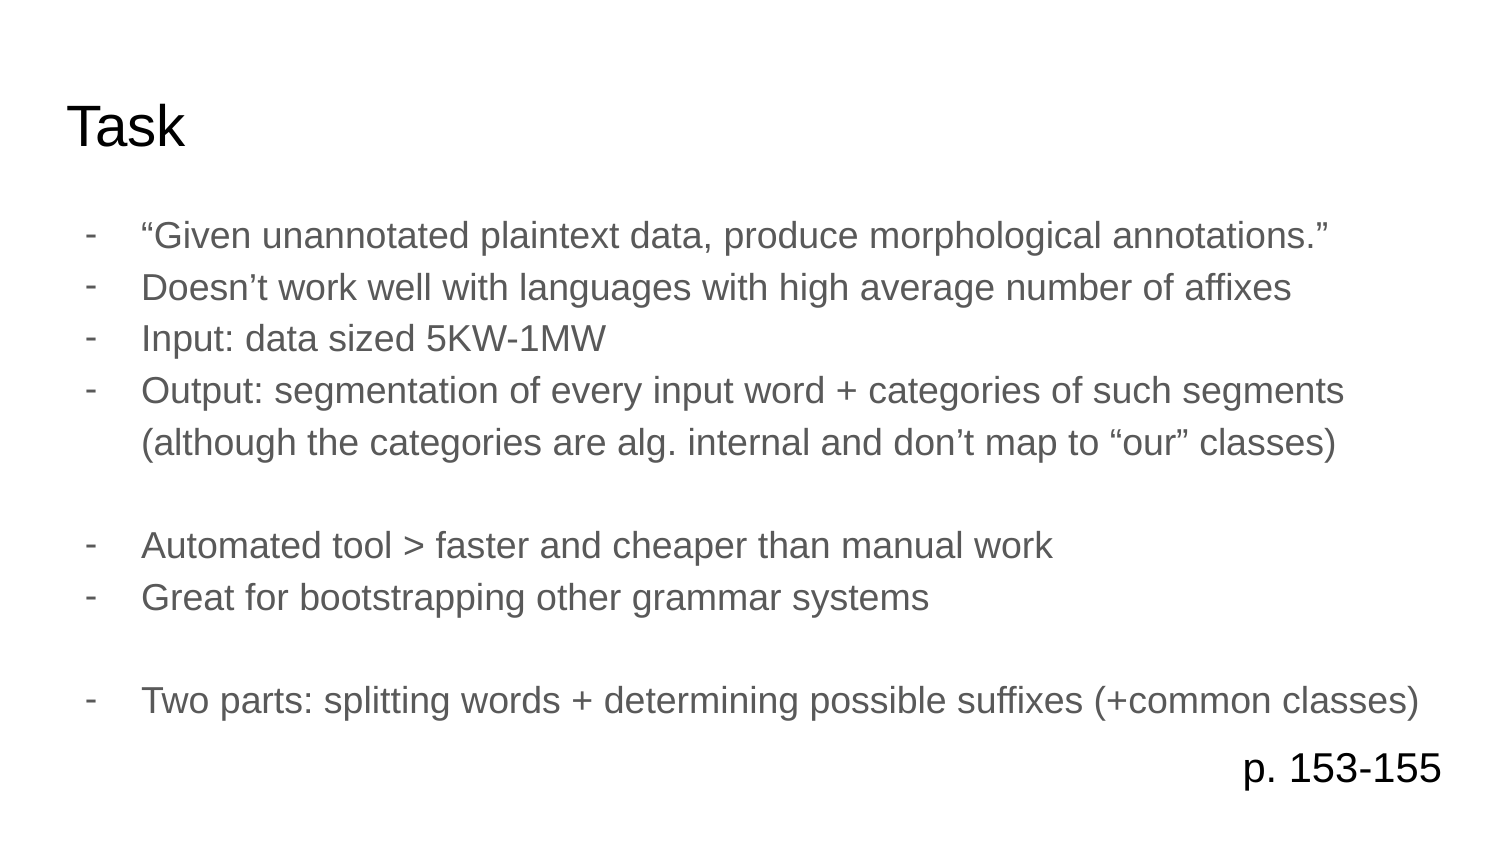

# Task
“Given unannotated plaintext data, produce morphological annotations.”
Doesn’t work well with languages with high average number of affixes
Input: data sized 5KW-1MW
Output: segmentation of every input word + categories of such segments
(although the categories are alg. internal and don’t map to “our” classes)
Automated tool > faster and cheaper than manual work
Great for bootstrapping other grammar systems
Two parts: splitting words + determining possible suffixes (+common classes)
p. 153-155